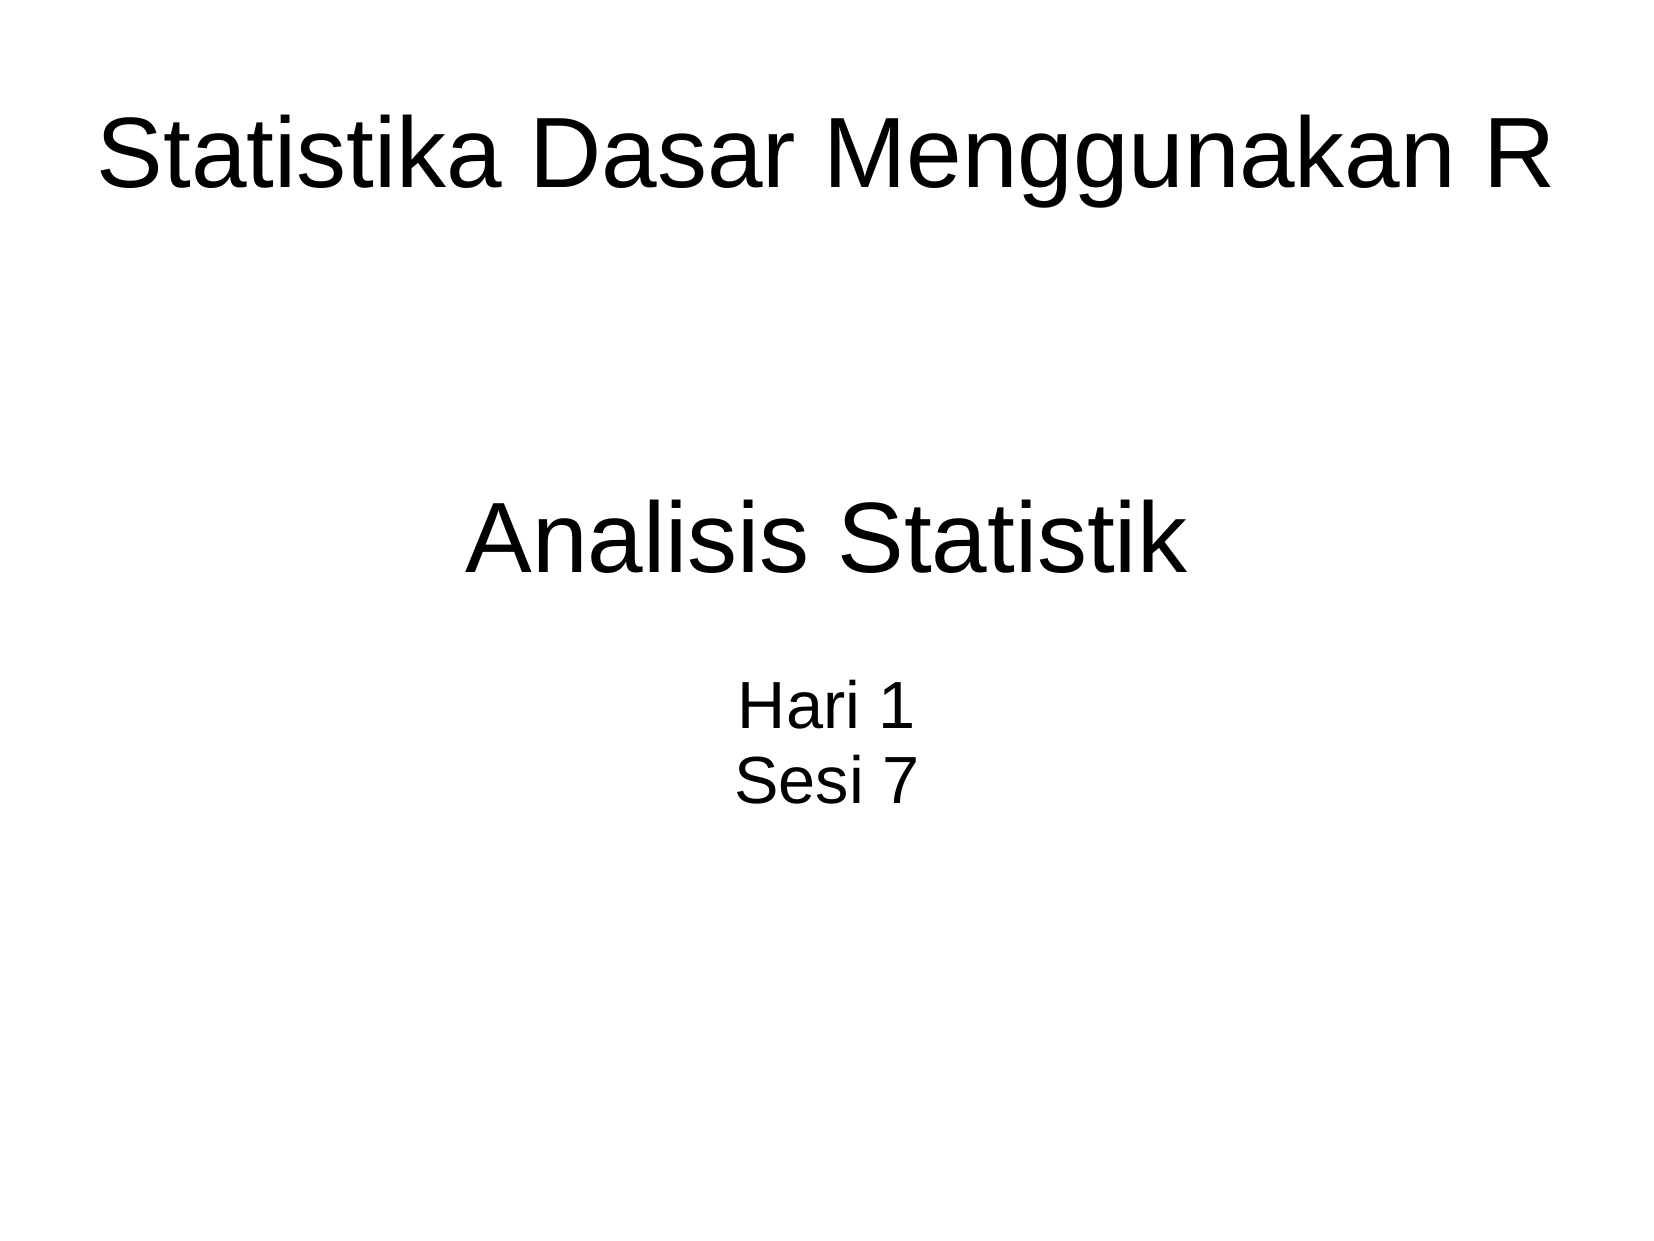

# Statistika Dasar Menggunakan R
Analisis Statistik
Hari 1
Sesi 7